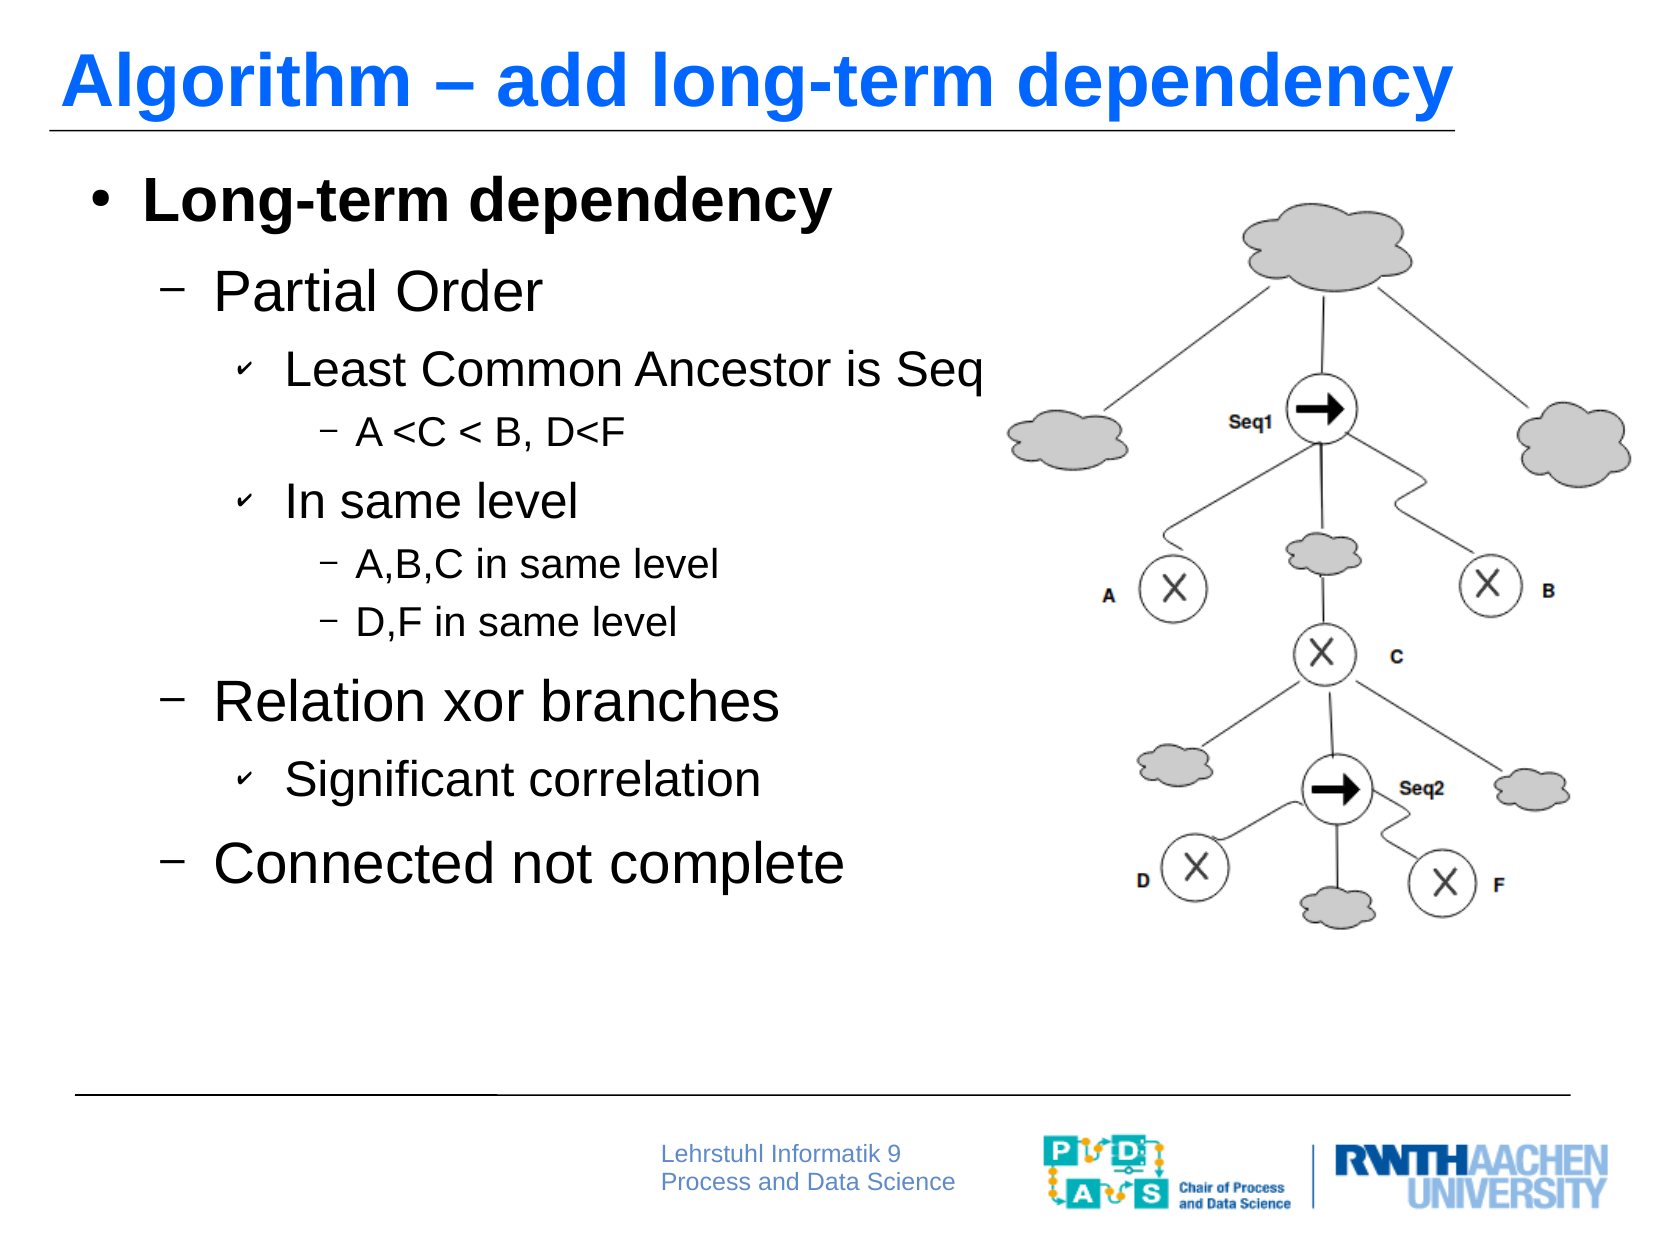

# Algorithm – add long-term dependency
Long-term dependency
Partial Order
Least Common Ancestor is Seq
A <C < B, D<F
In same level
A,B,C in same level
D,F in same level
Relation xor branches
Significant correlation
Connected not complete